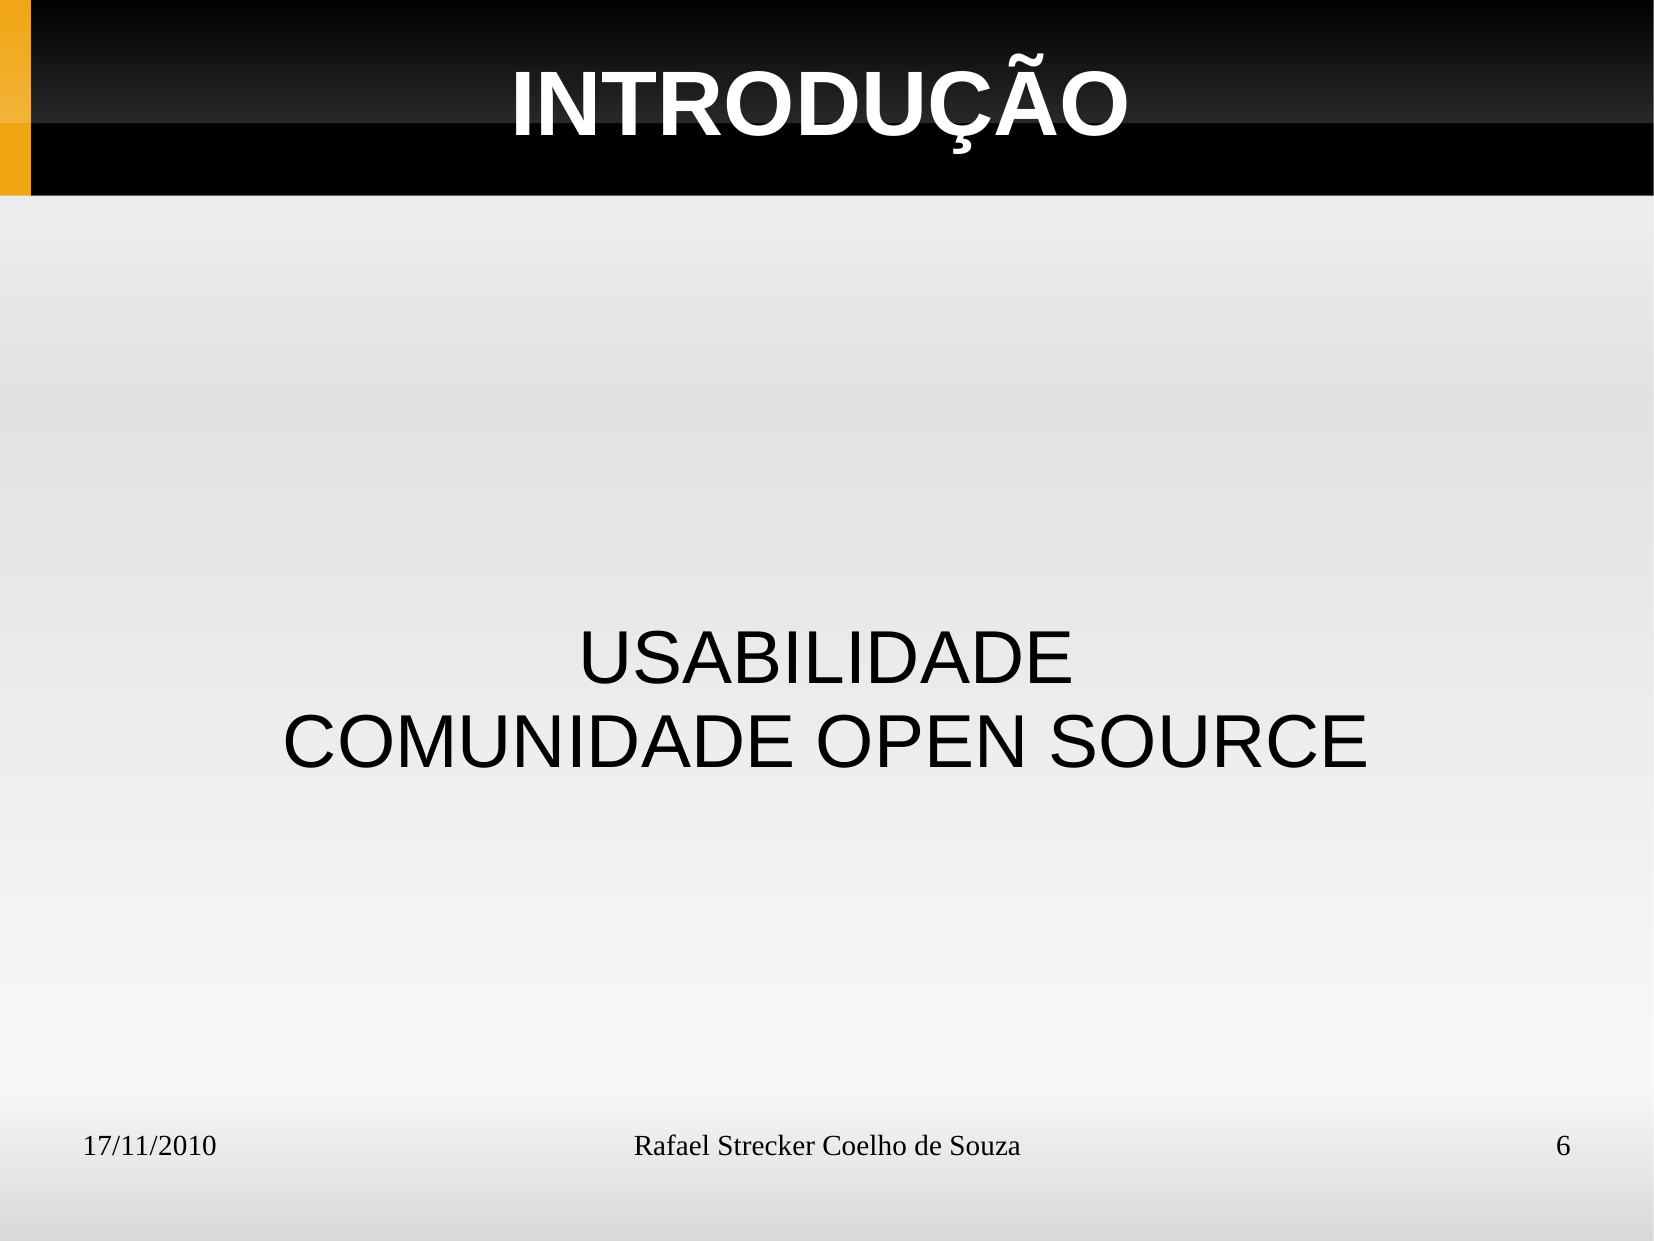

# INTRODUÇÃO
USABILIDADE
COMUNIDADE OPEN SOURCE
17/11/2010
Rafael Strecker Coelho de Souza
6